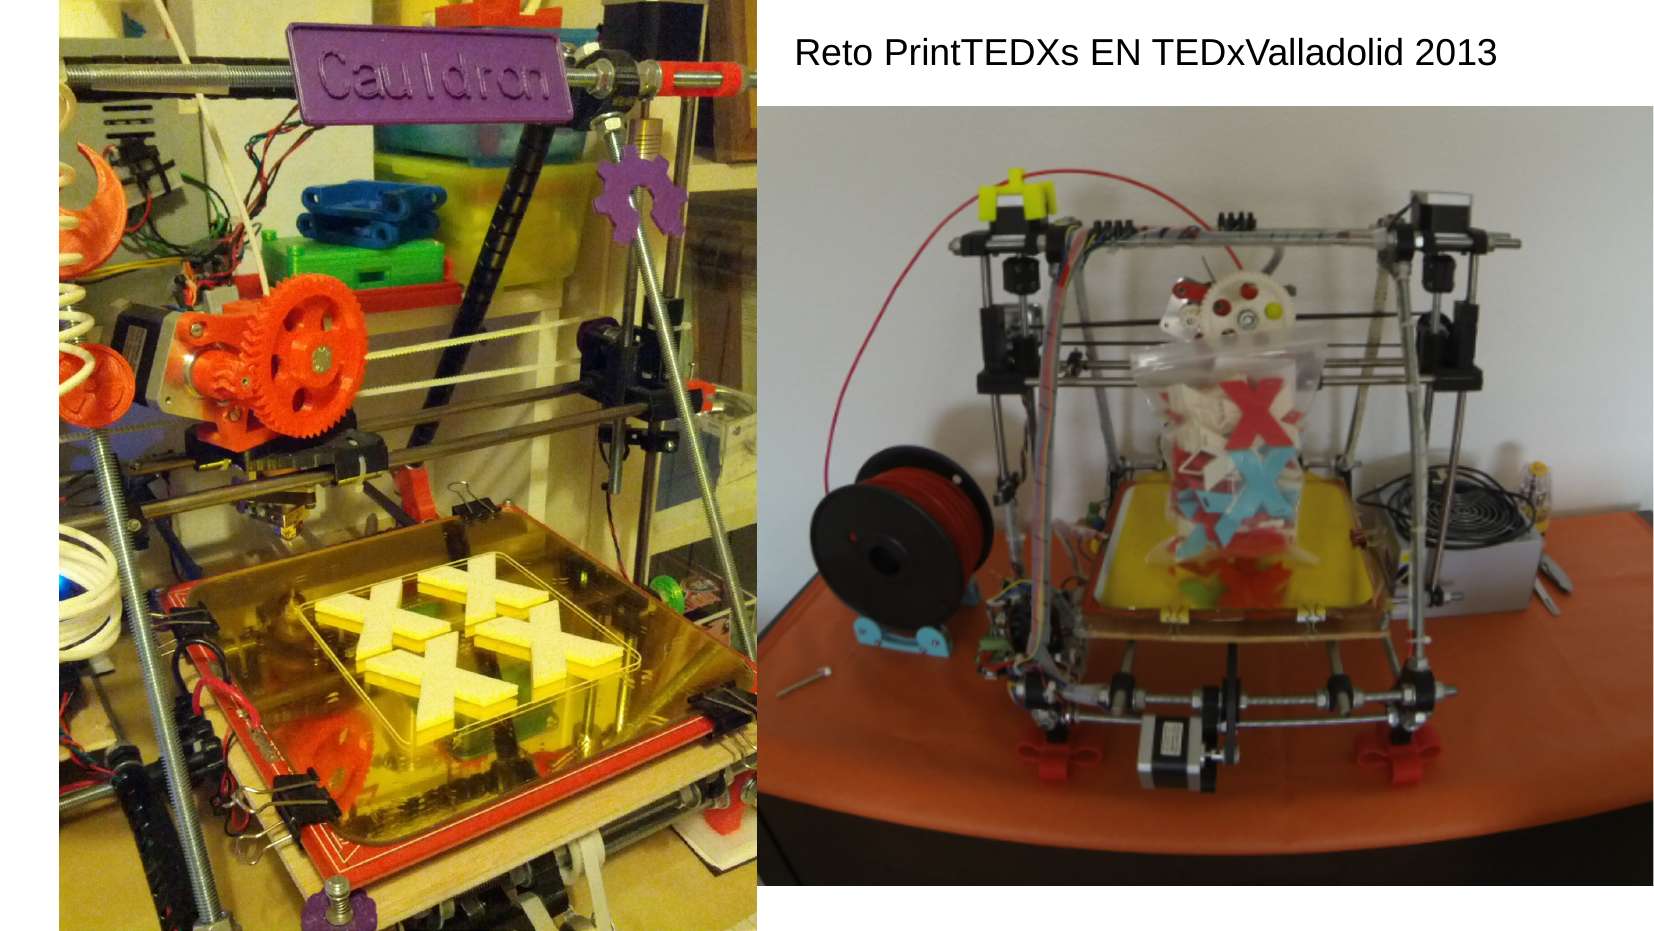

Reto PrintTEDXs EN TEDxValladolid 2013
# Retos Clone Wars
http://www.thingiverse.com/thing:8985